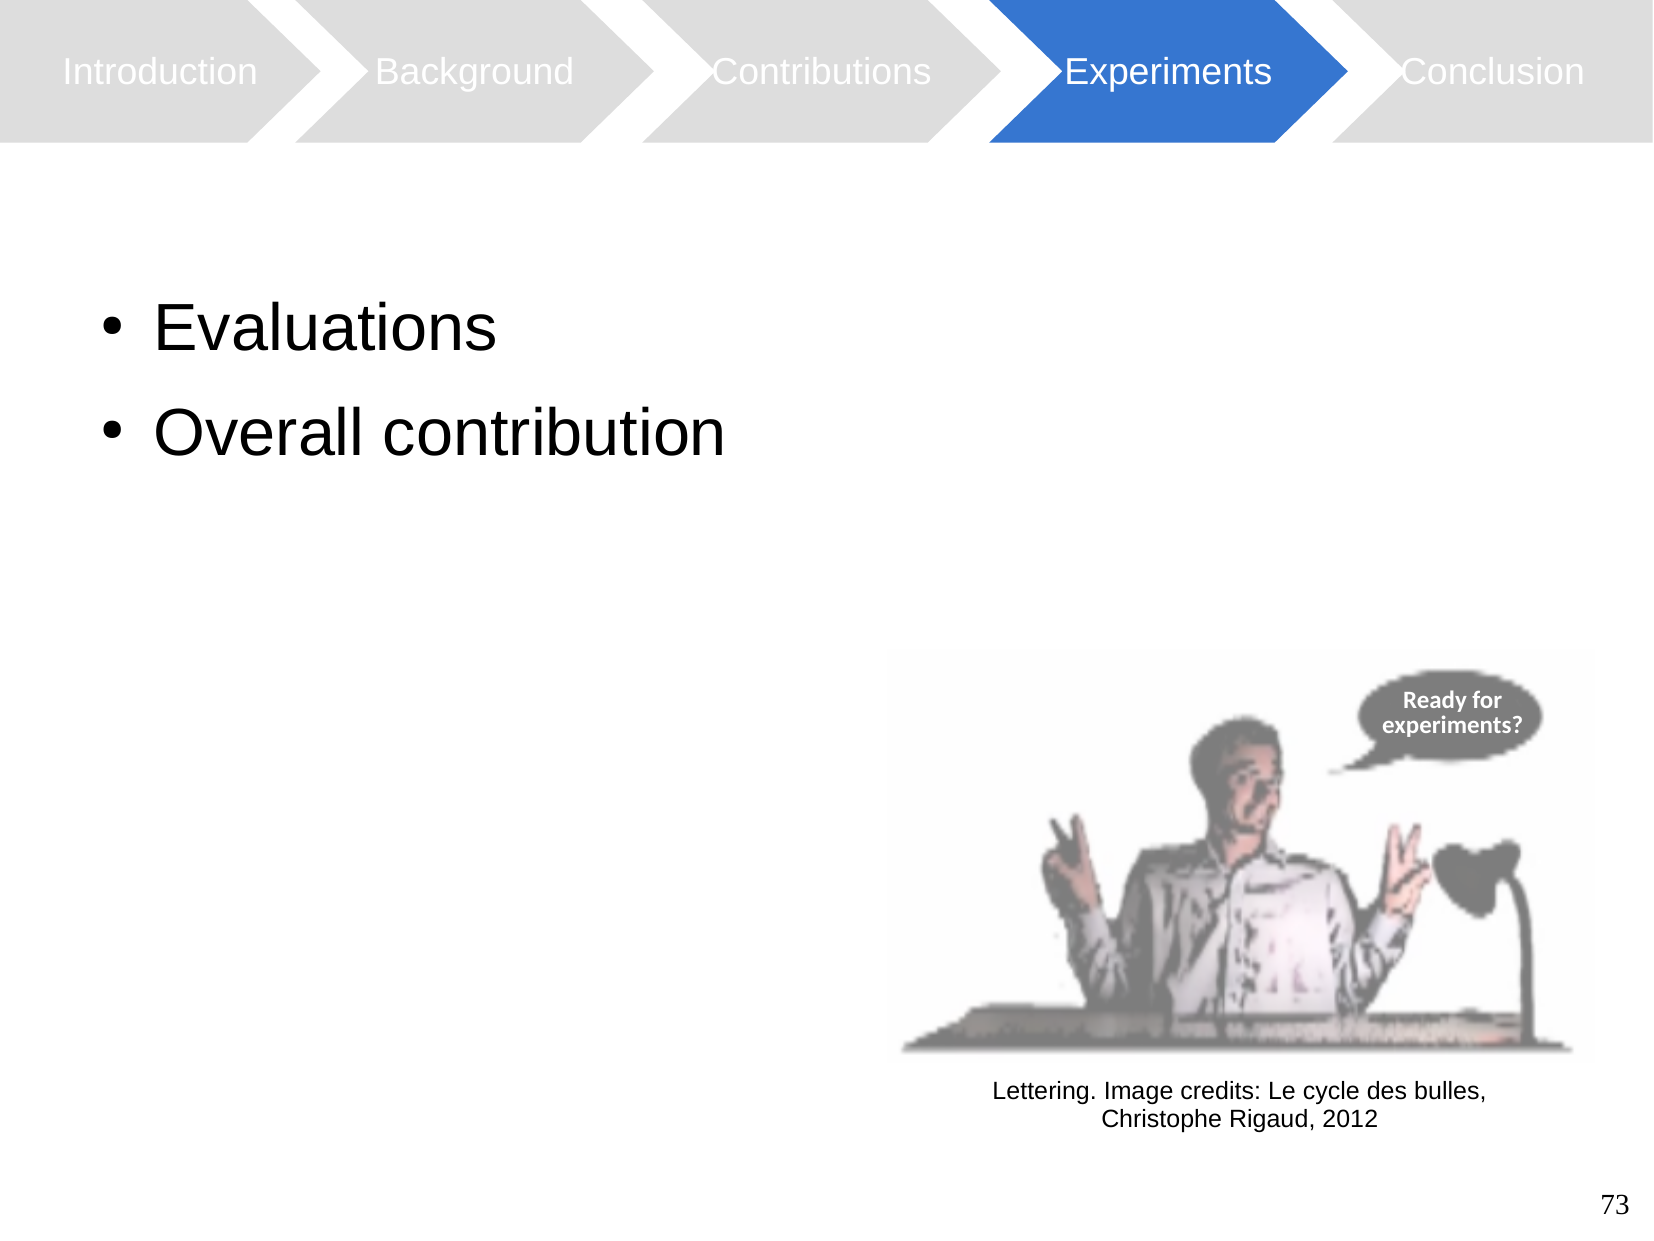

# Outlines
Introduction
Background
Contributions
Conclusion
Experiments
Evaluations
Overall contribution
Ready for experiments?
Lettering. Image credits: Le cycle des bulles, Christophe Rigaud, 2012
73